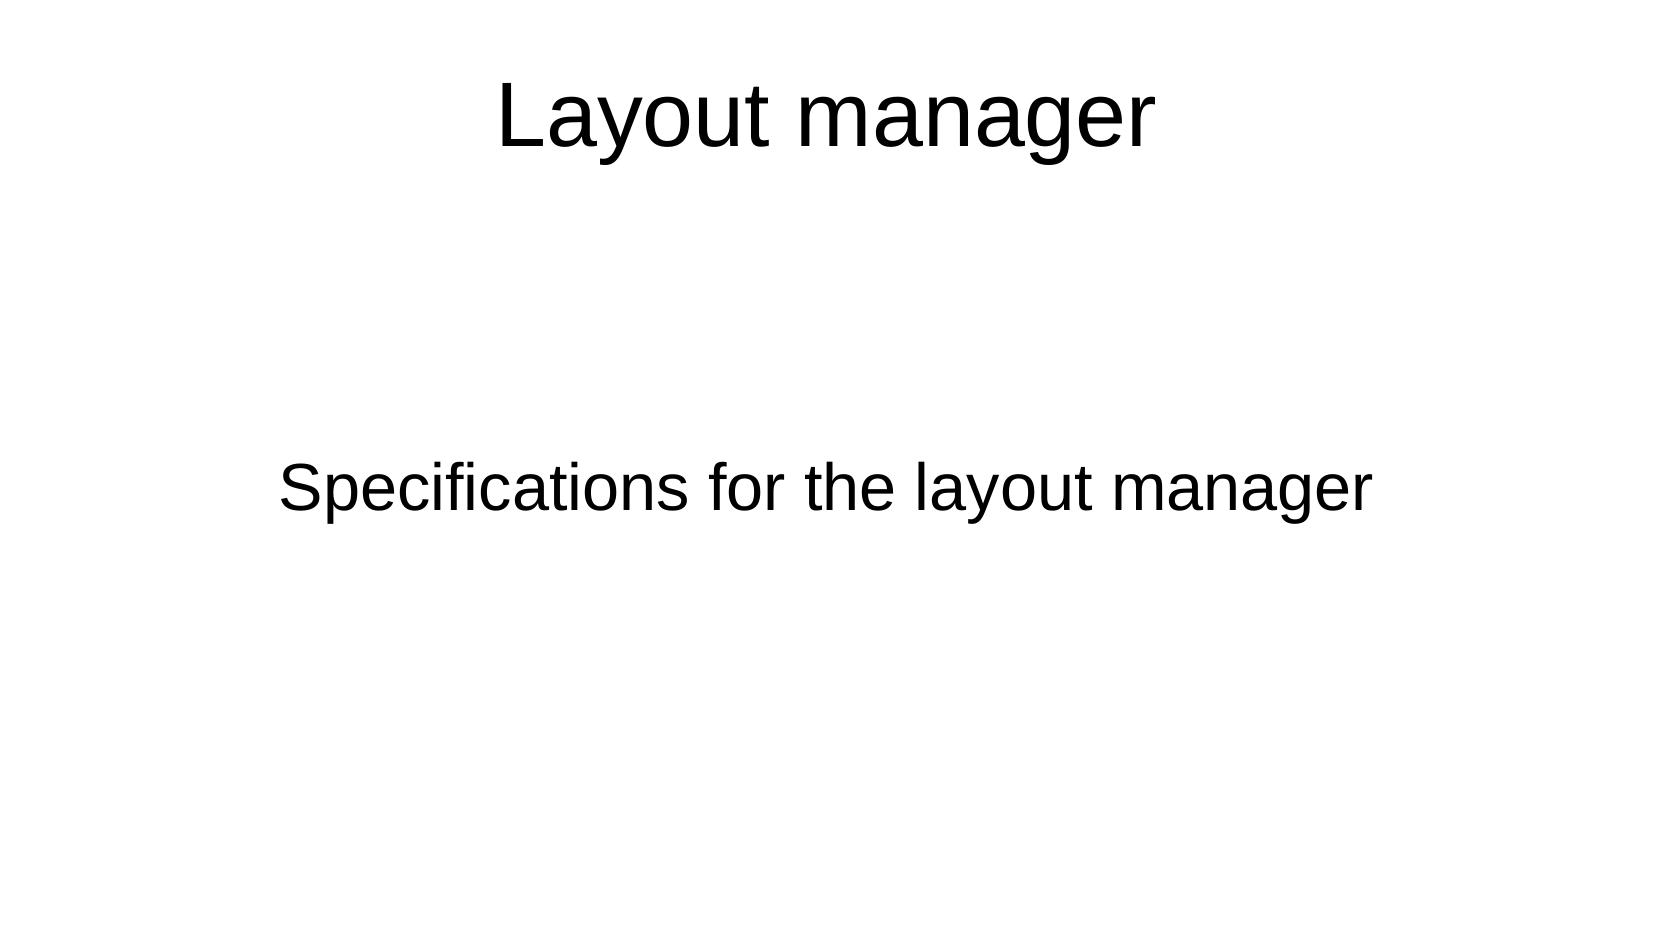

# Layout manager
Specifications for the layout manager